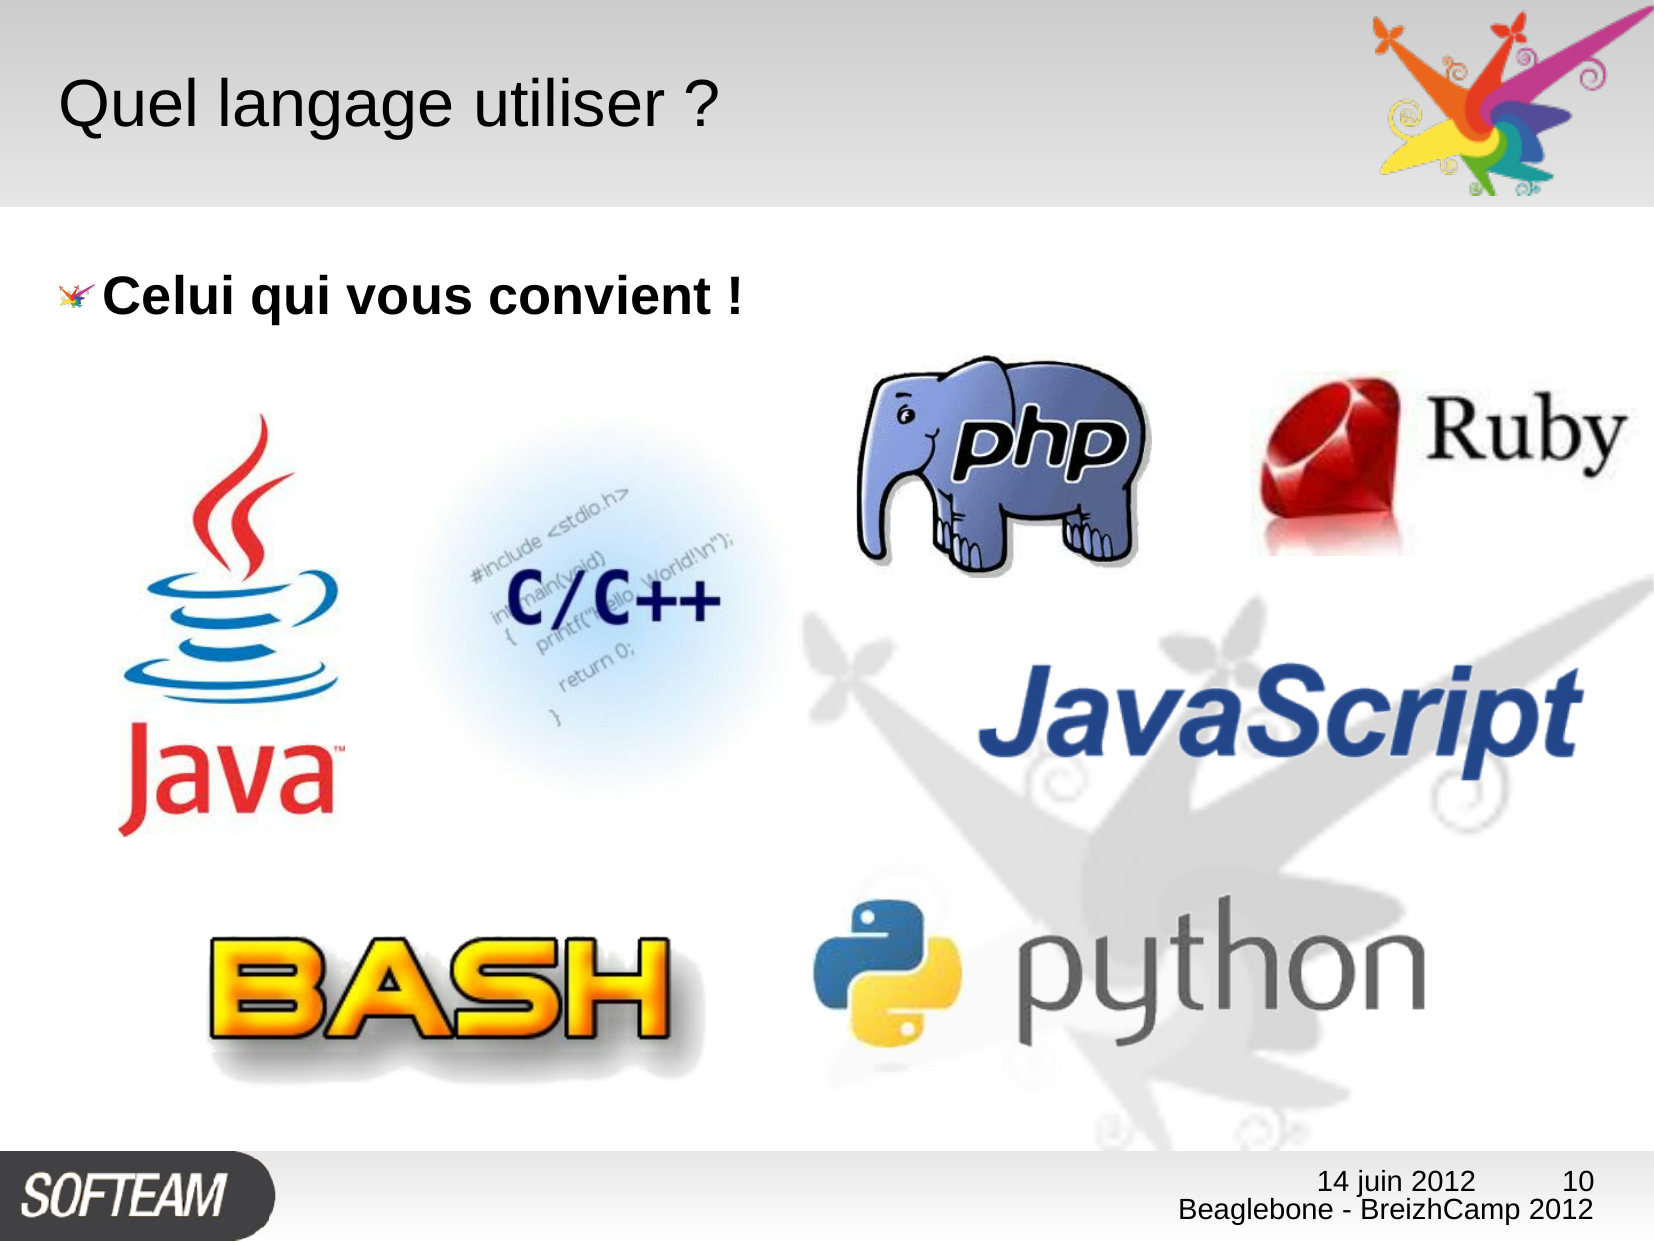

# Quel langage utiliser ?
Celui qui vous convient !
14 juin 2012
10
Beaglebone - BreizhCamp 2012